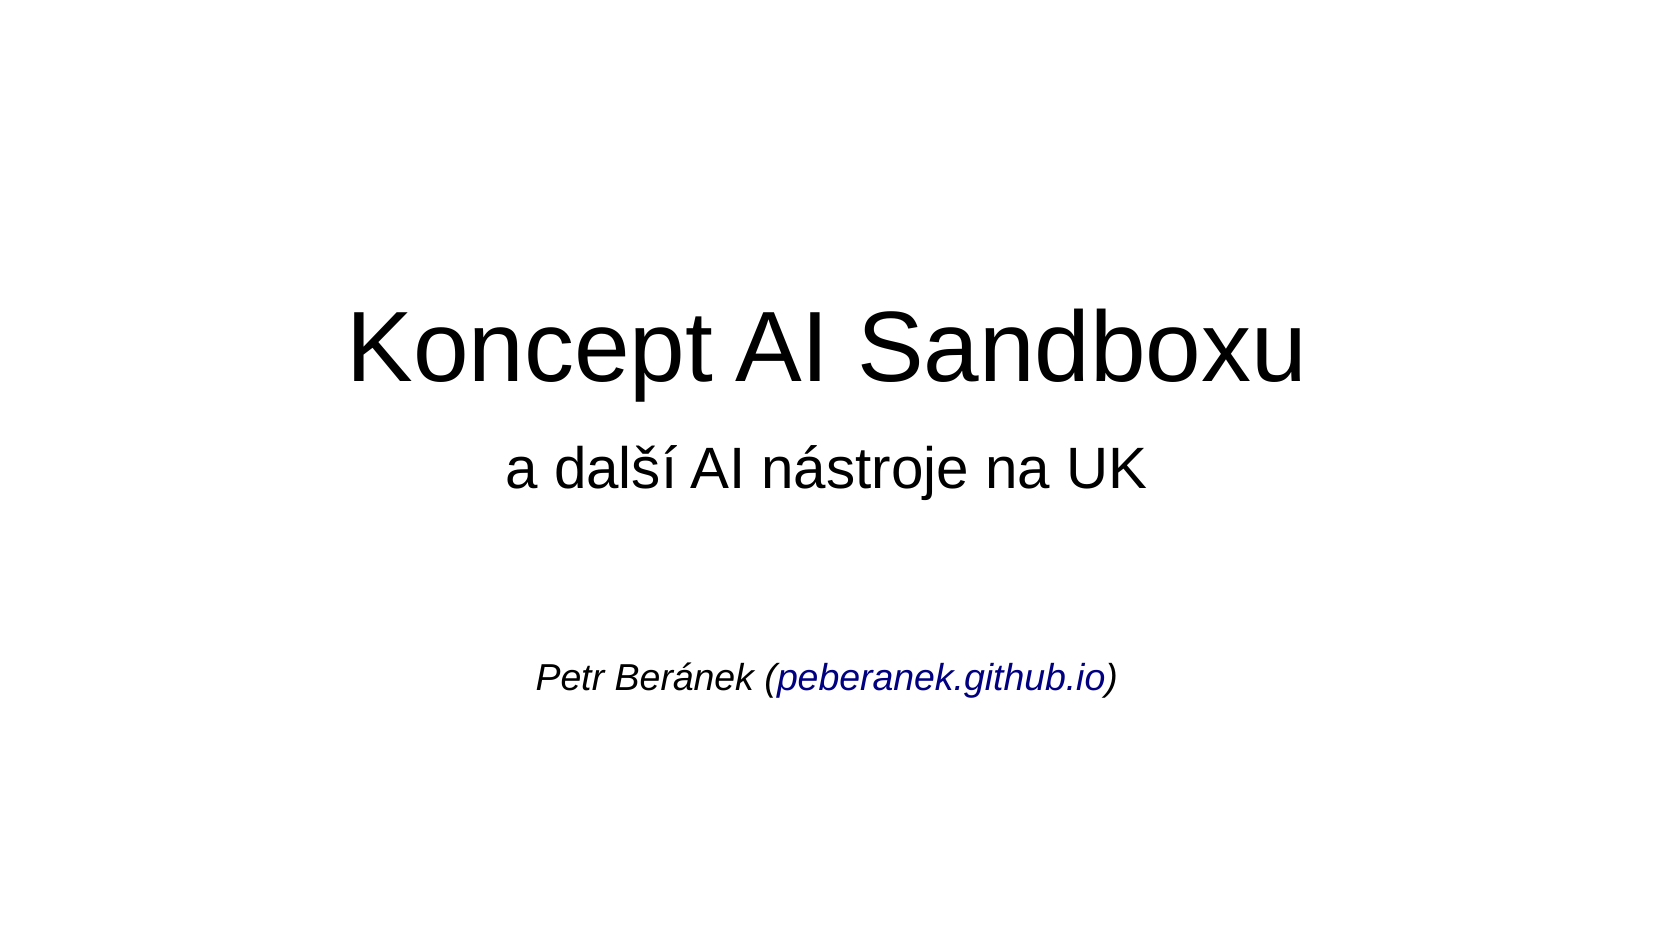

# Koncept AI Sandboxu
a další AI nástroje na UK
Petr Beránek (peberanek.github.io)